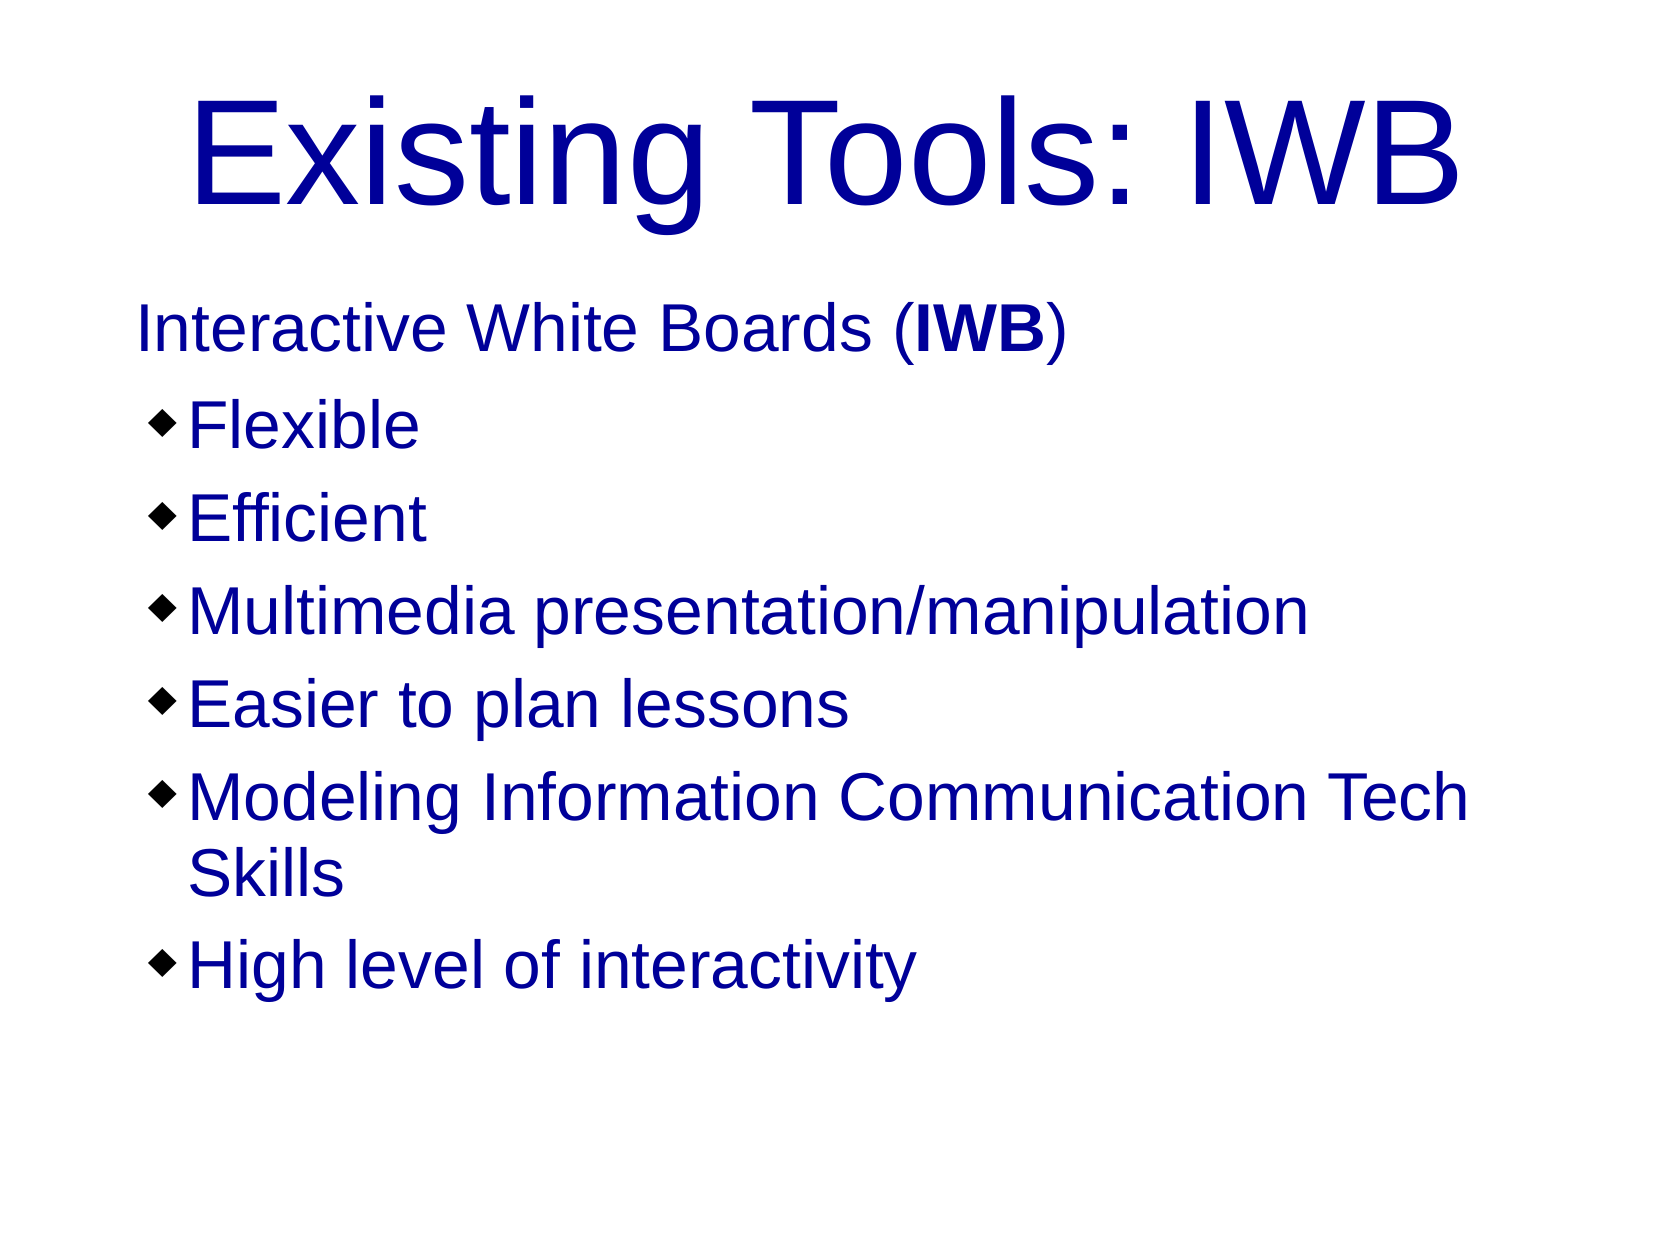

# Existing Tools: IWB
Interactive White Boards (IWB)
Flexible
Efficient
Multimedia presentation/manipulation
Easier to plan lessons
Modeling Information Communication Tech Skills
High level of interactivity